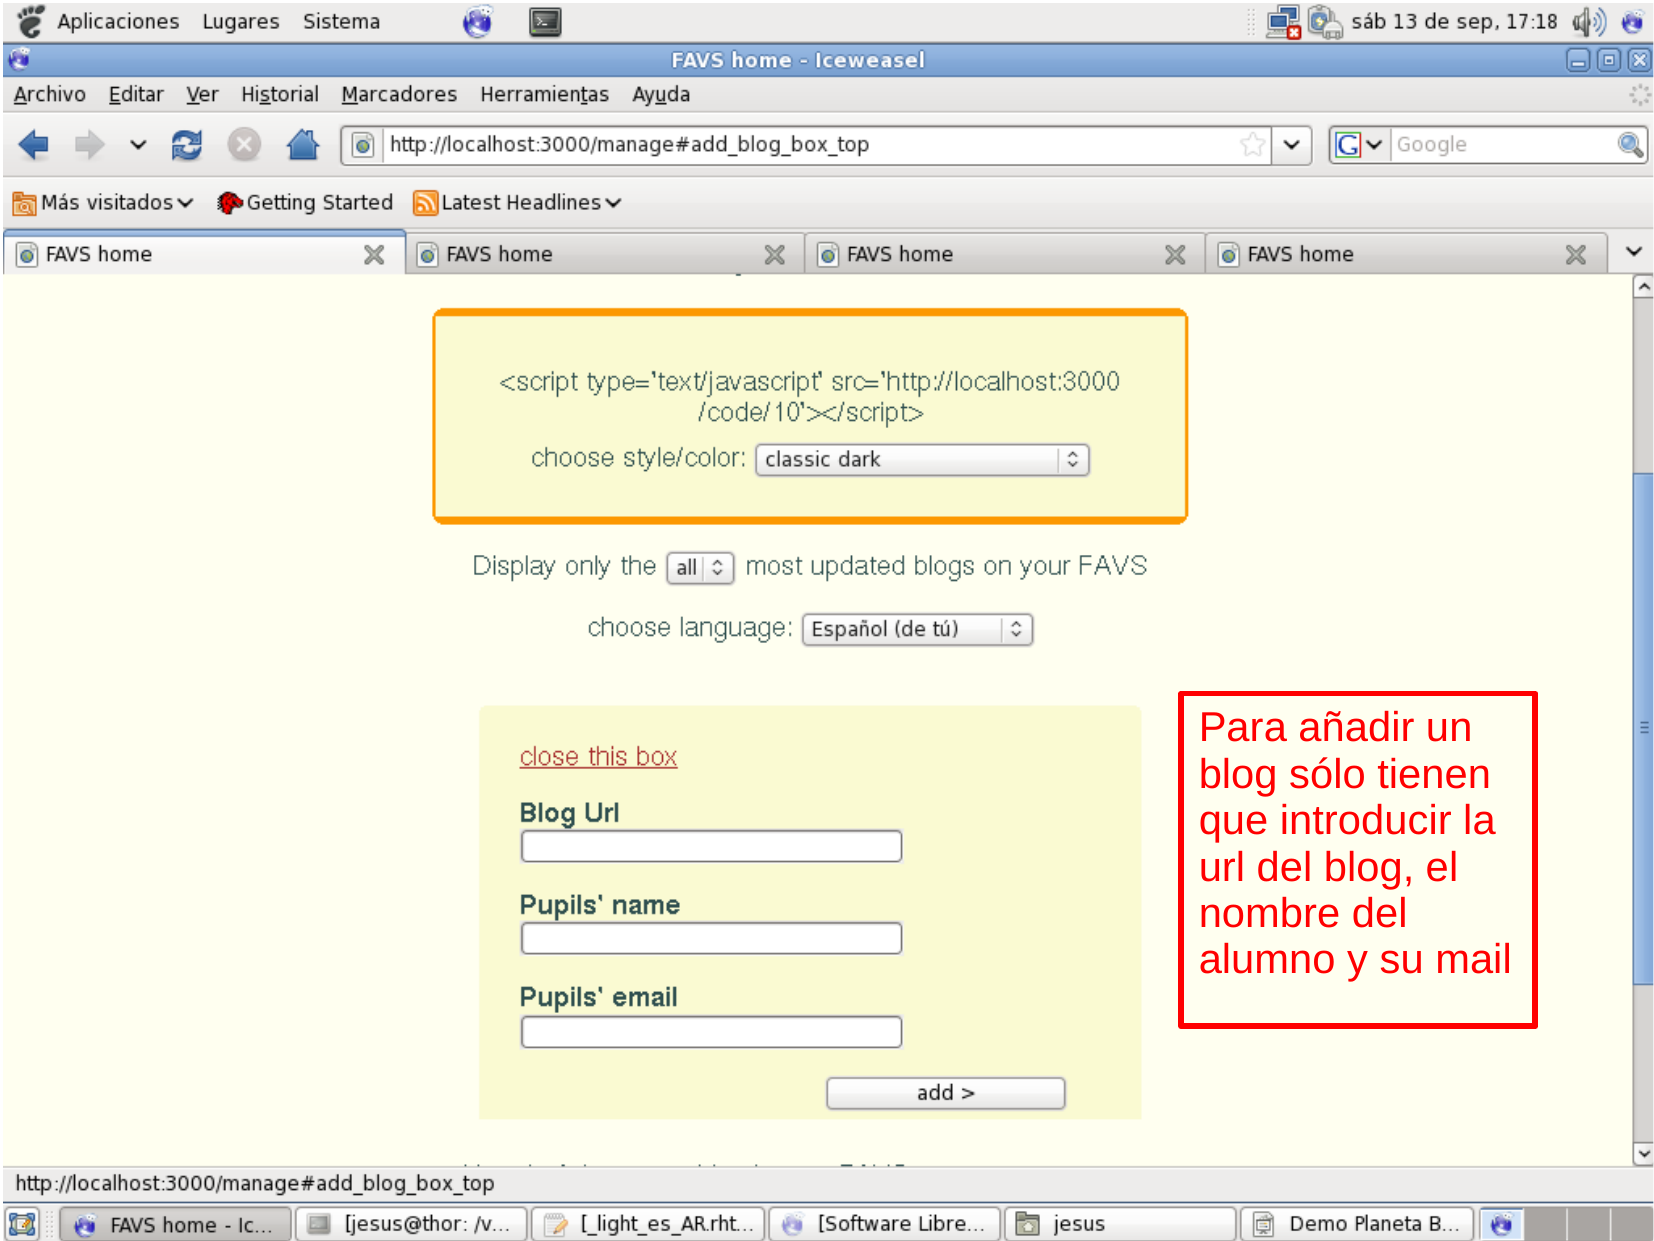

Para añadir un blog sólo tienen que introducir la url del blog, el nombre del alumno y su mail